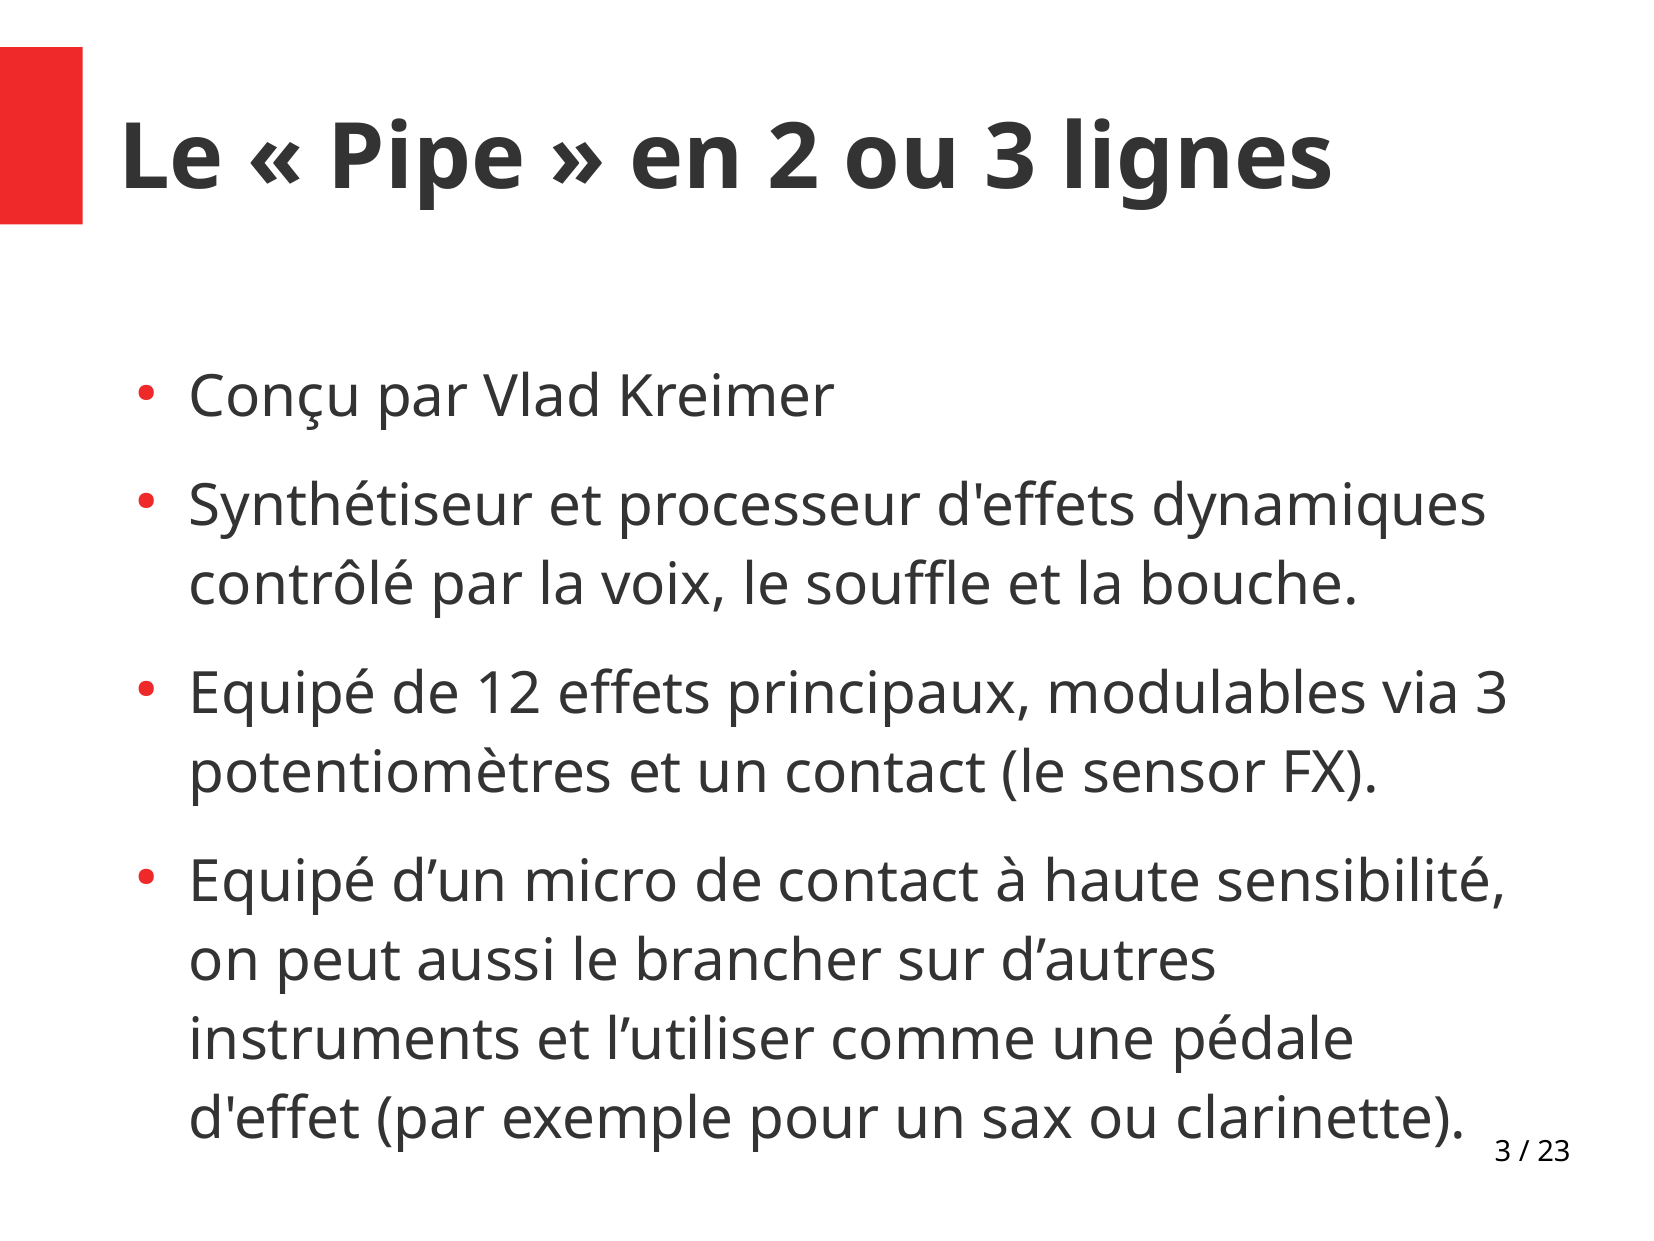

# Le « Pipe » en 2 ou 3 lignes
Conçu par Vlad Kreimer
Synthétiseur et processeur d'effets dynamiques contrôlé par la voix, le souffle et la bouche.
Equipé de 12 effets principaux, modulables via 3 potentiomètres et un contact (le sensor FX).
Equipé d’un micro de contact à haute sensibilité, on peut aussi le brancher sur d’autres instruments et l’utiliser comme une pédale d'effet (par exemple pour un sax ou clarinette).
3